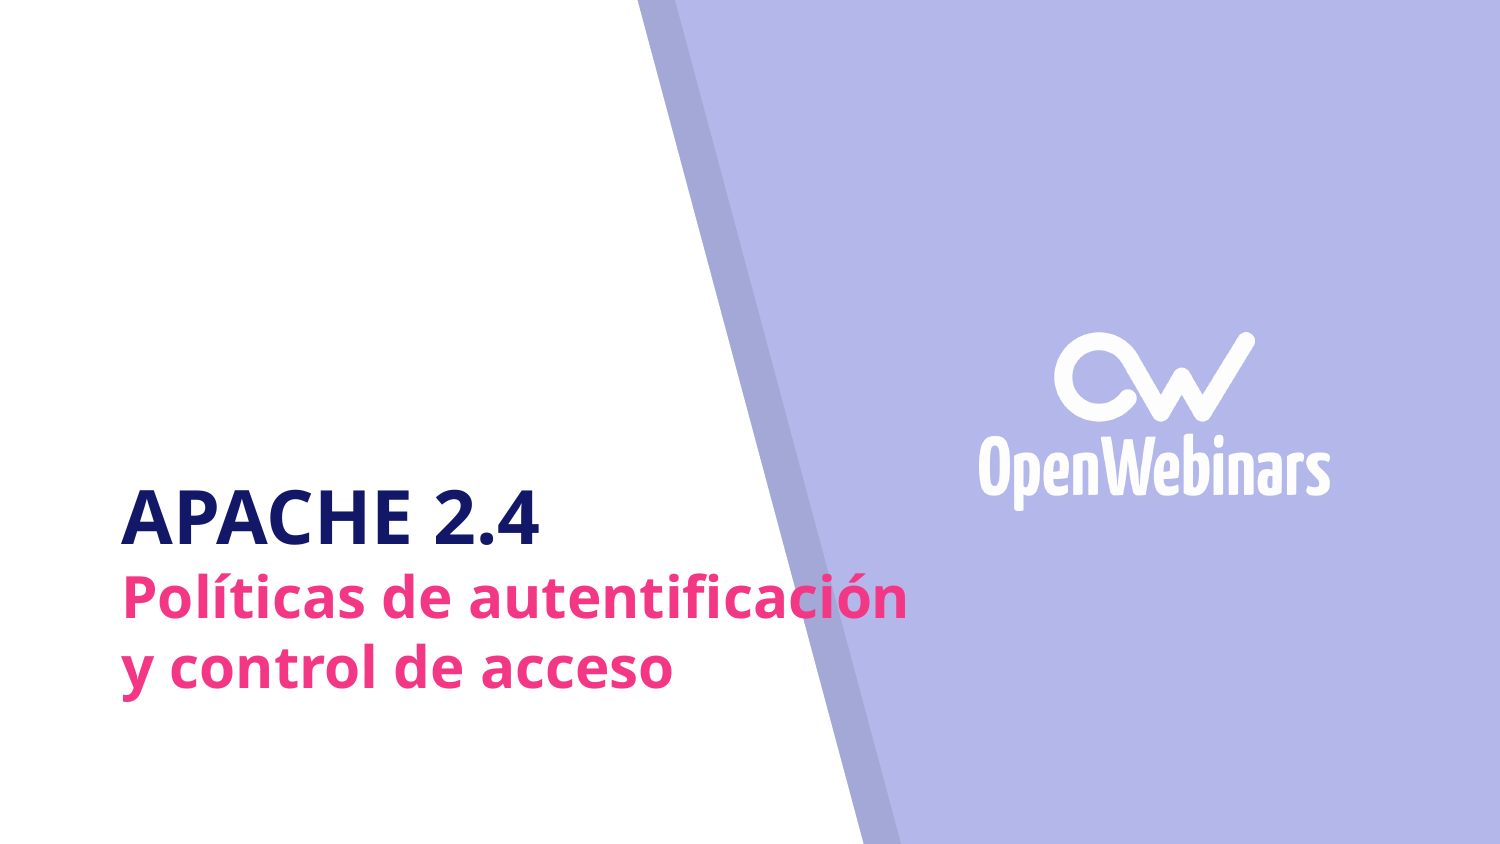

# APACHE 2.4 Políticas de autentificación y control de acceso